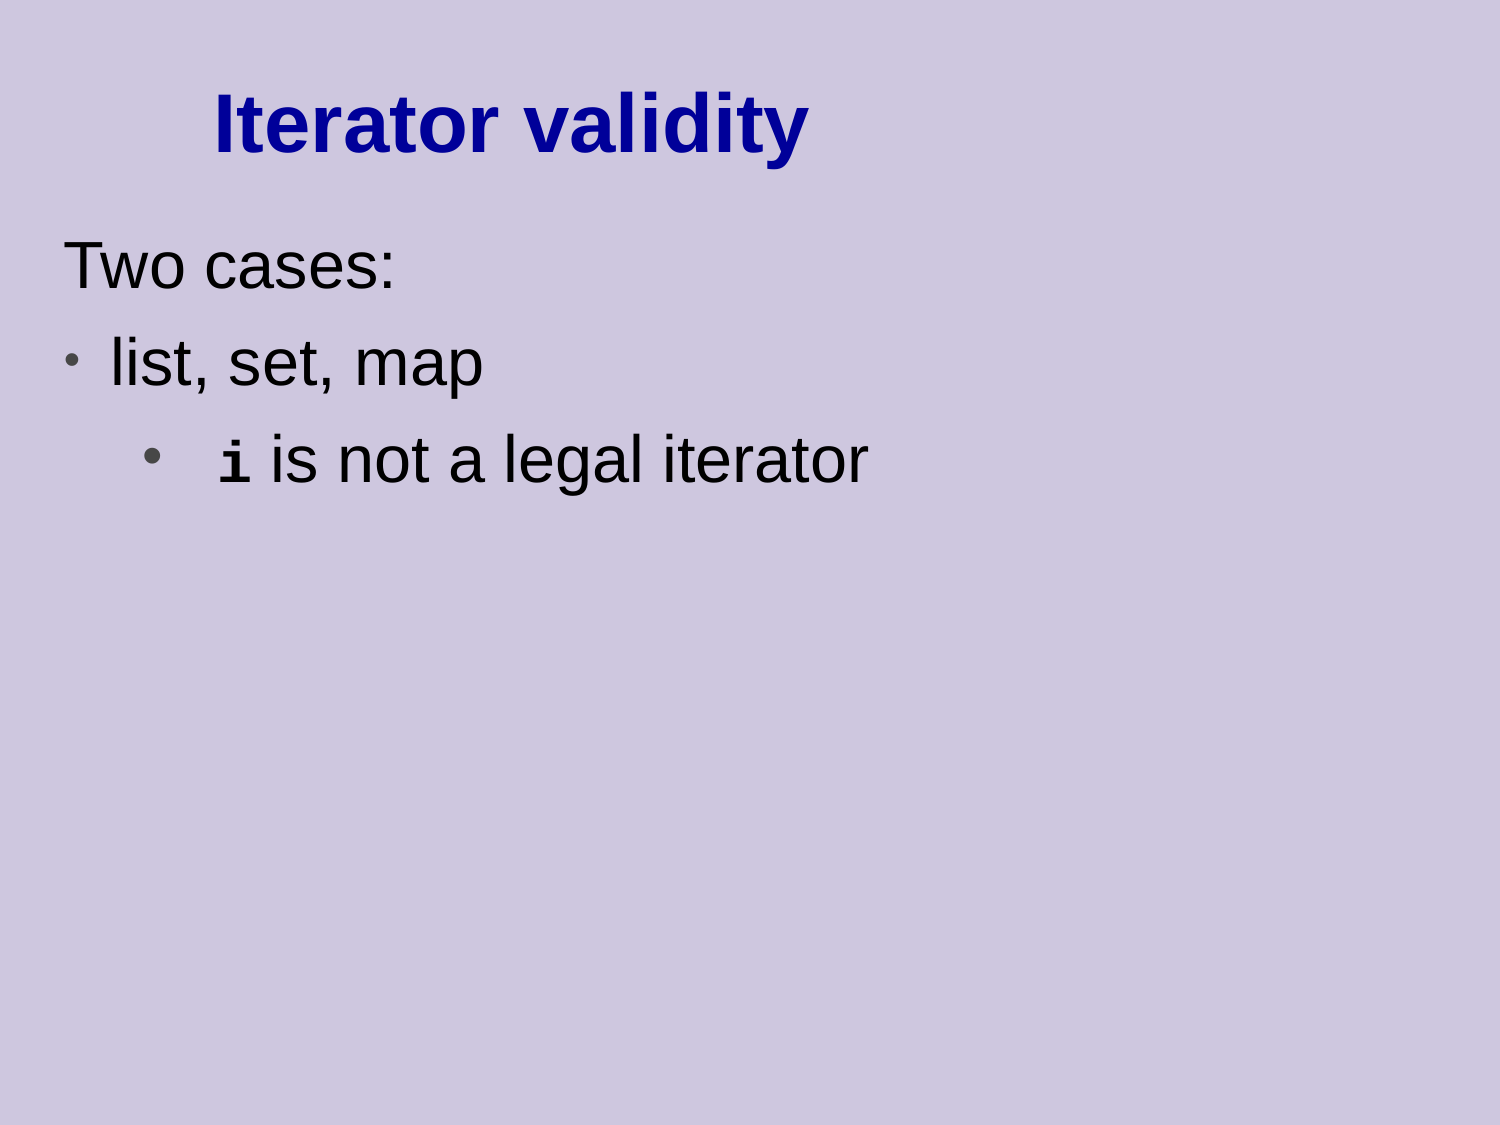

# Iterator validity
Two cases:
list, set, map
i is not a legal iterator